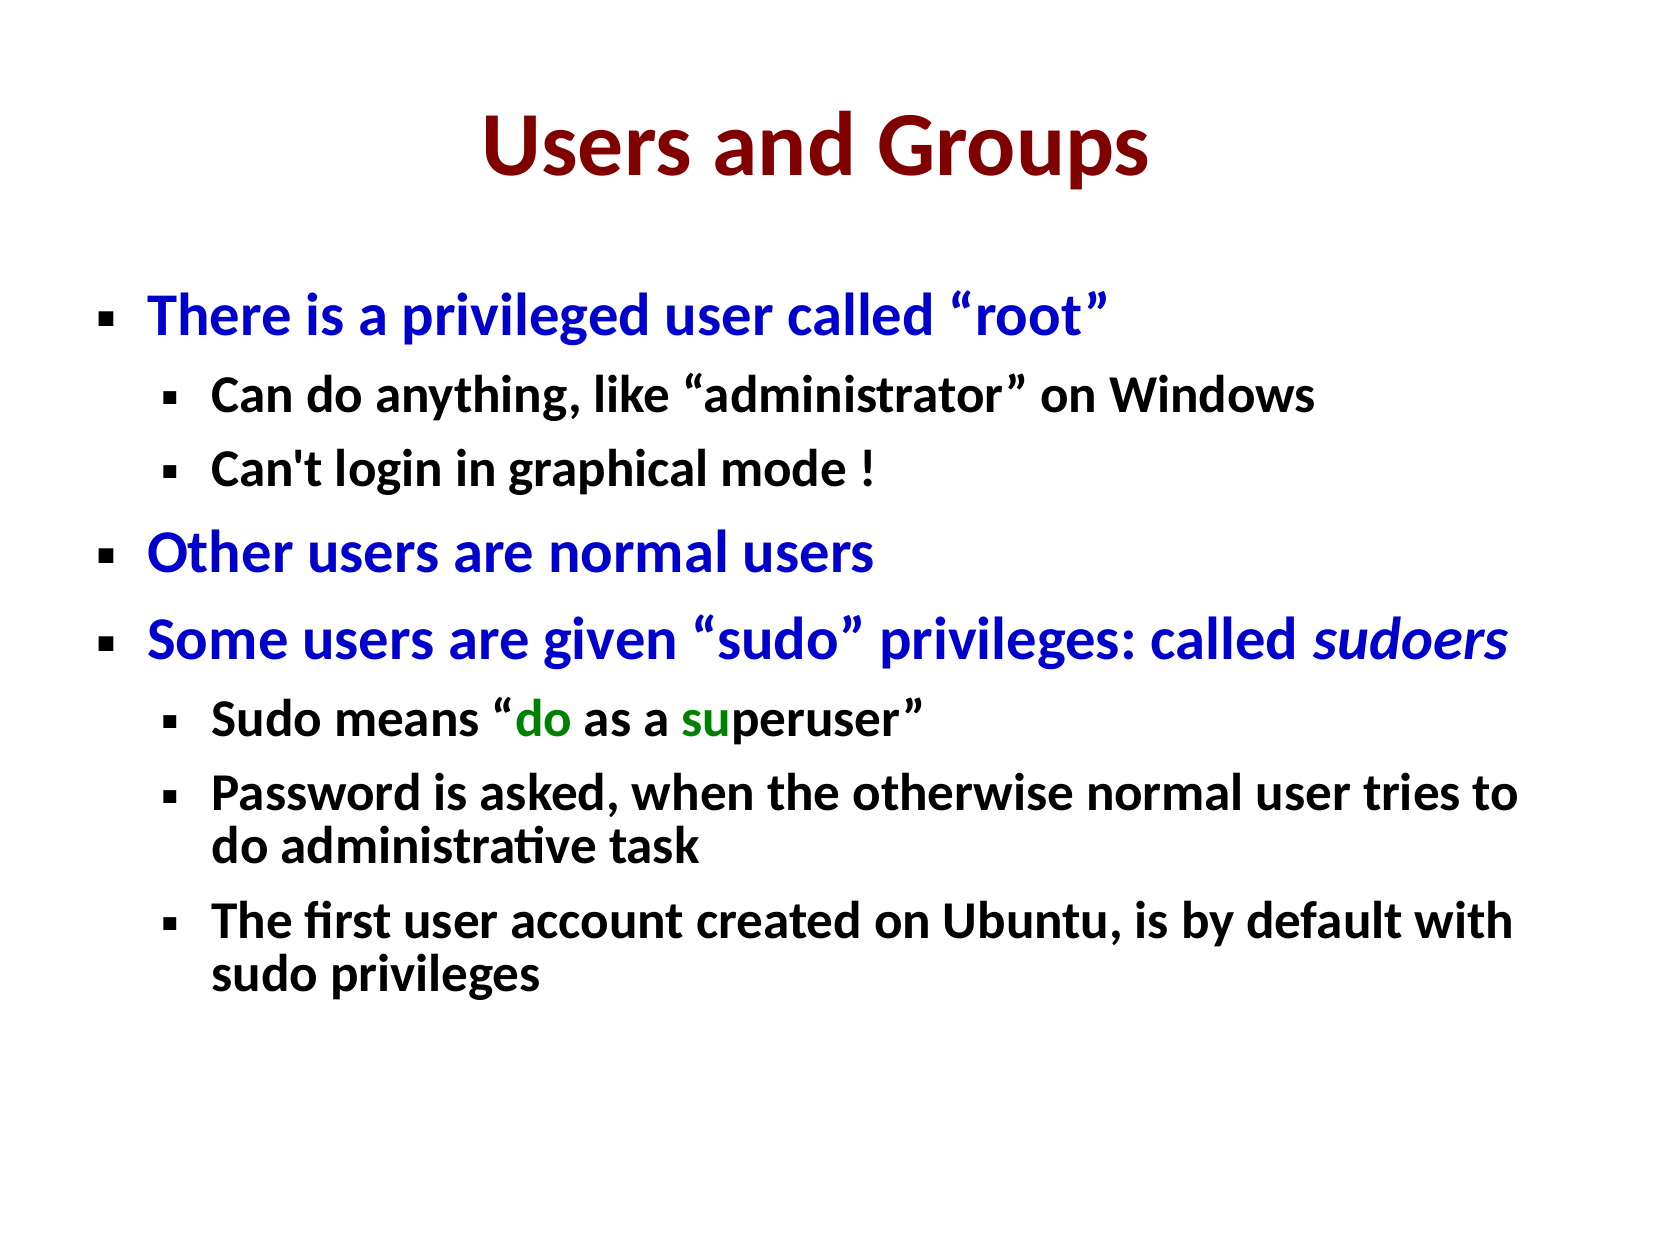

# Users and Groups
There is a privileged user called “root”
Can do anything, like “administrator” on Windows
Can't login in graphical mode !
Other users are normal users
Some users are given “sudo” privileges: called sudoers
Sudo means “do as a superuser”
Password is asked, when the otherwise normal user tries to do administrative task
The first user account created on Ubuntu, is by default with sudo privileges